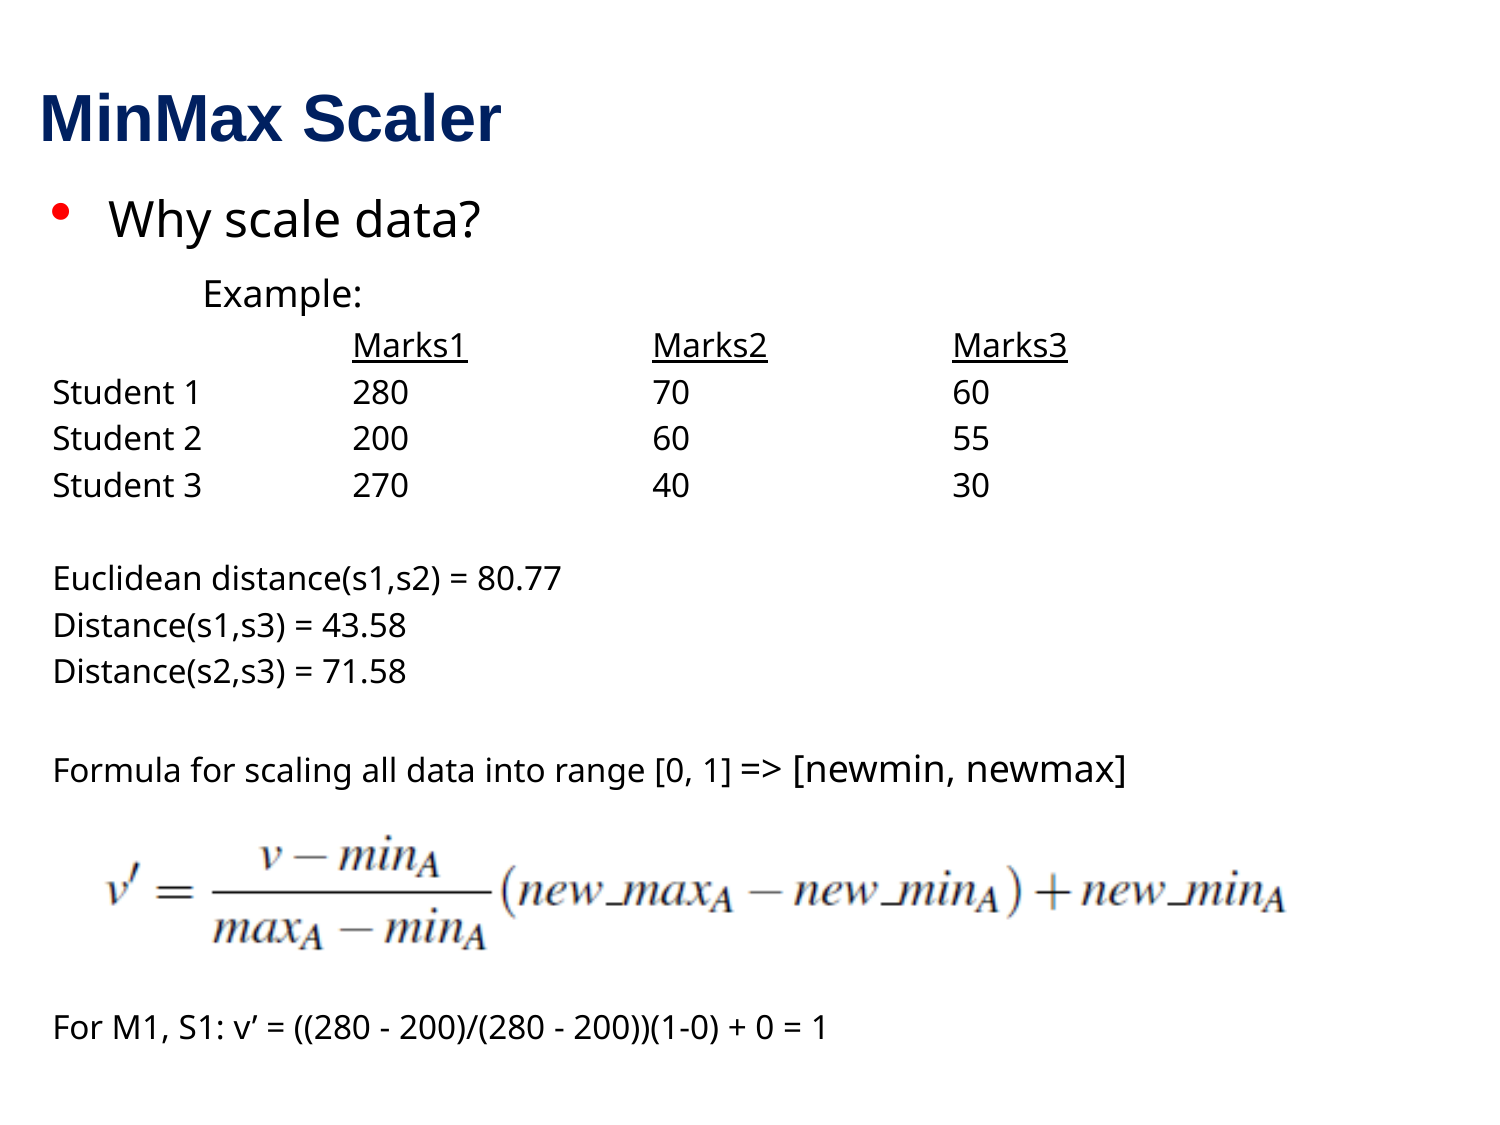

# MinMax Scaler
Why scale data?
	Example:
		Marks1		Marks2		Marks3
Student 1 	280		70		60
Student 2	200		60		55
Student 3	270		40		30
Euclidean distance(s1,s2) = 80.77
Distance(s1,s3) = 43.58
Distance(s2,s3) = 71.58
Formula for scaling all data into range [0, 1] => [newmin, newmax]
For M1, S1: v’ = ((280 - 200)/(280 - 200))(1-0) + 0 = 1